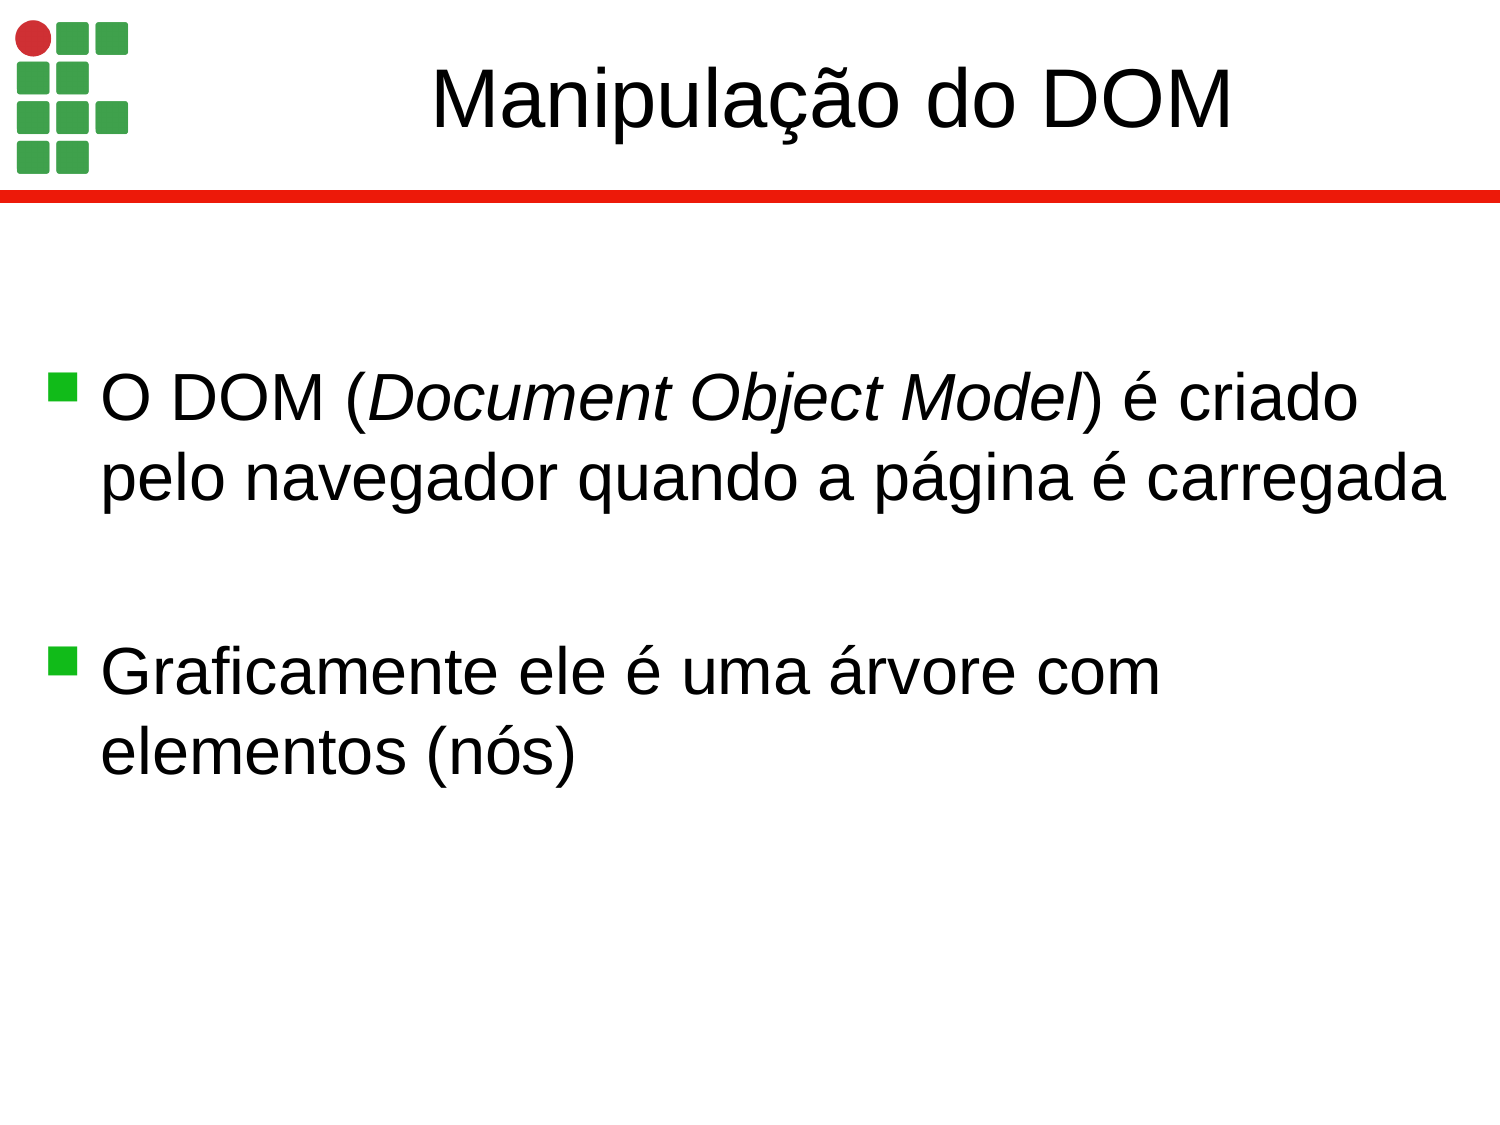

# Manipulação do DOM
O DOM (Document Object Model) é criado pelo navegador quando a página é carregada
Graficamente ele é uma árvore com elementos (nós)